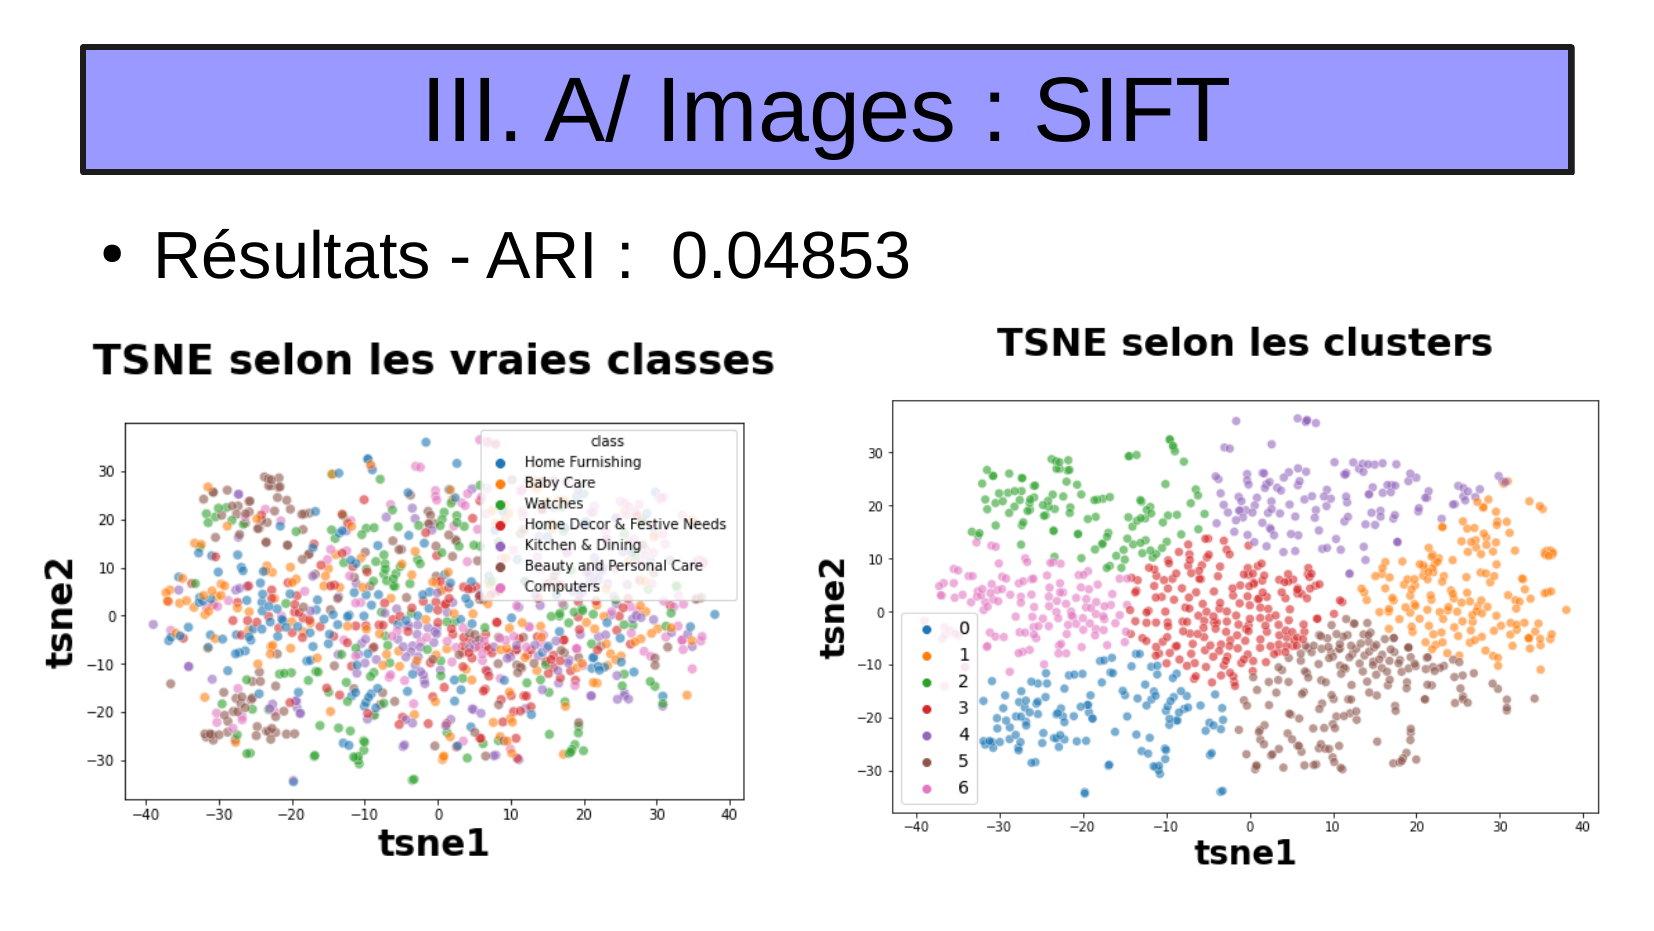

#
III. A/ Images : SIFT
Résultats - ARI : 0.04853